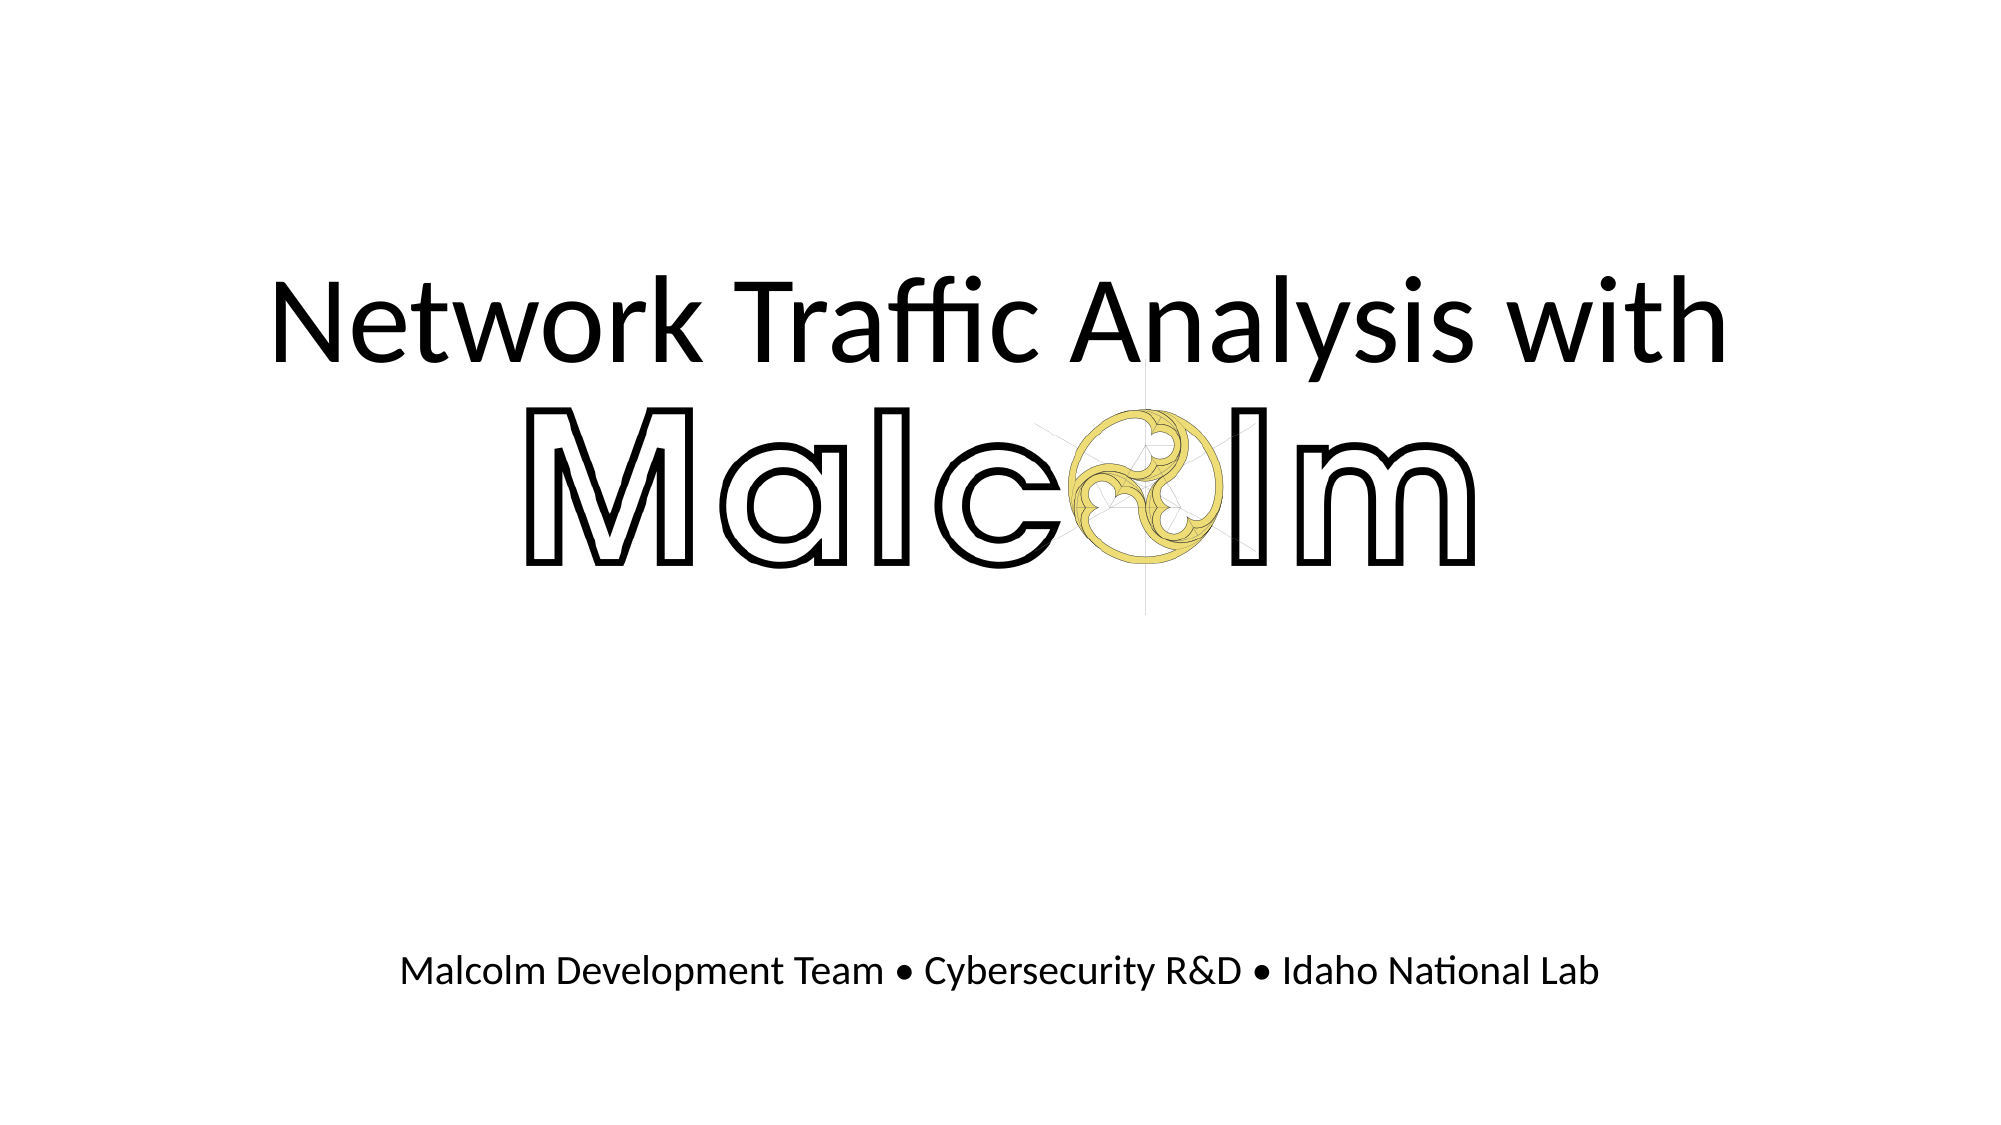

# Network Traffic Analysis with
Malcolm Development Team • Cybersecurity R&D • Idaho National Lab